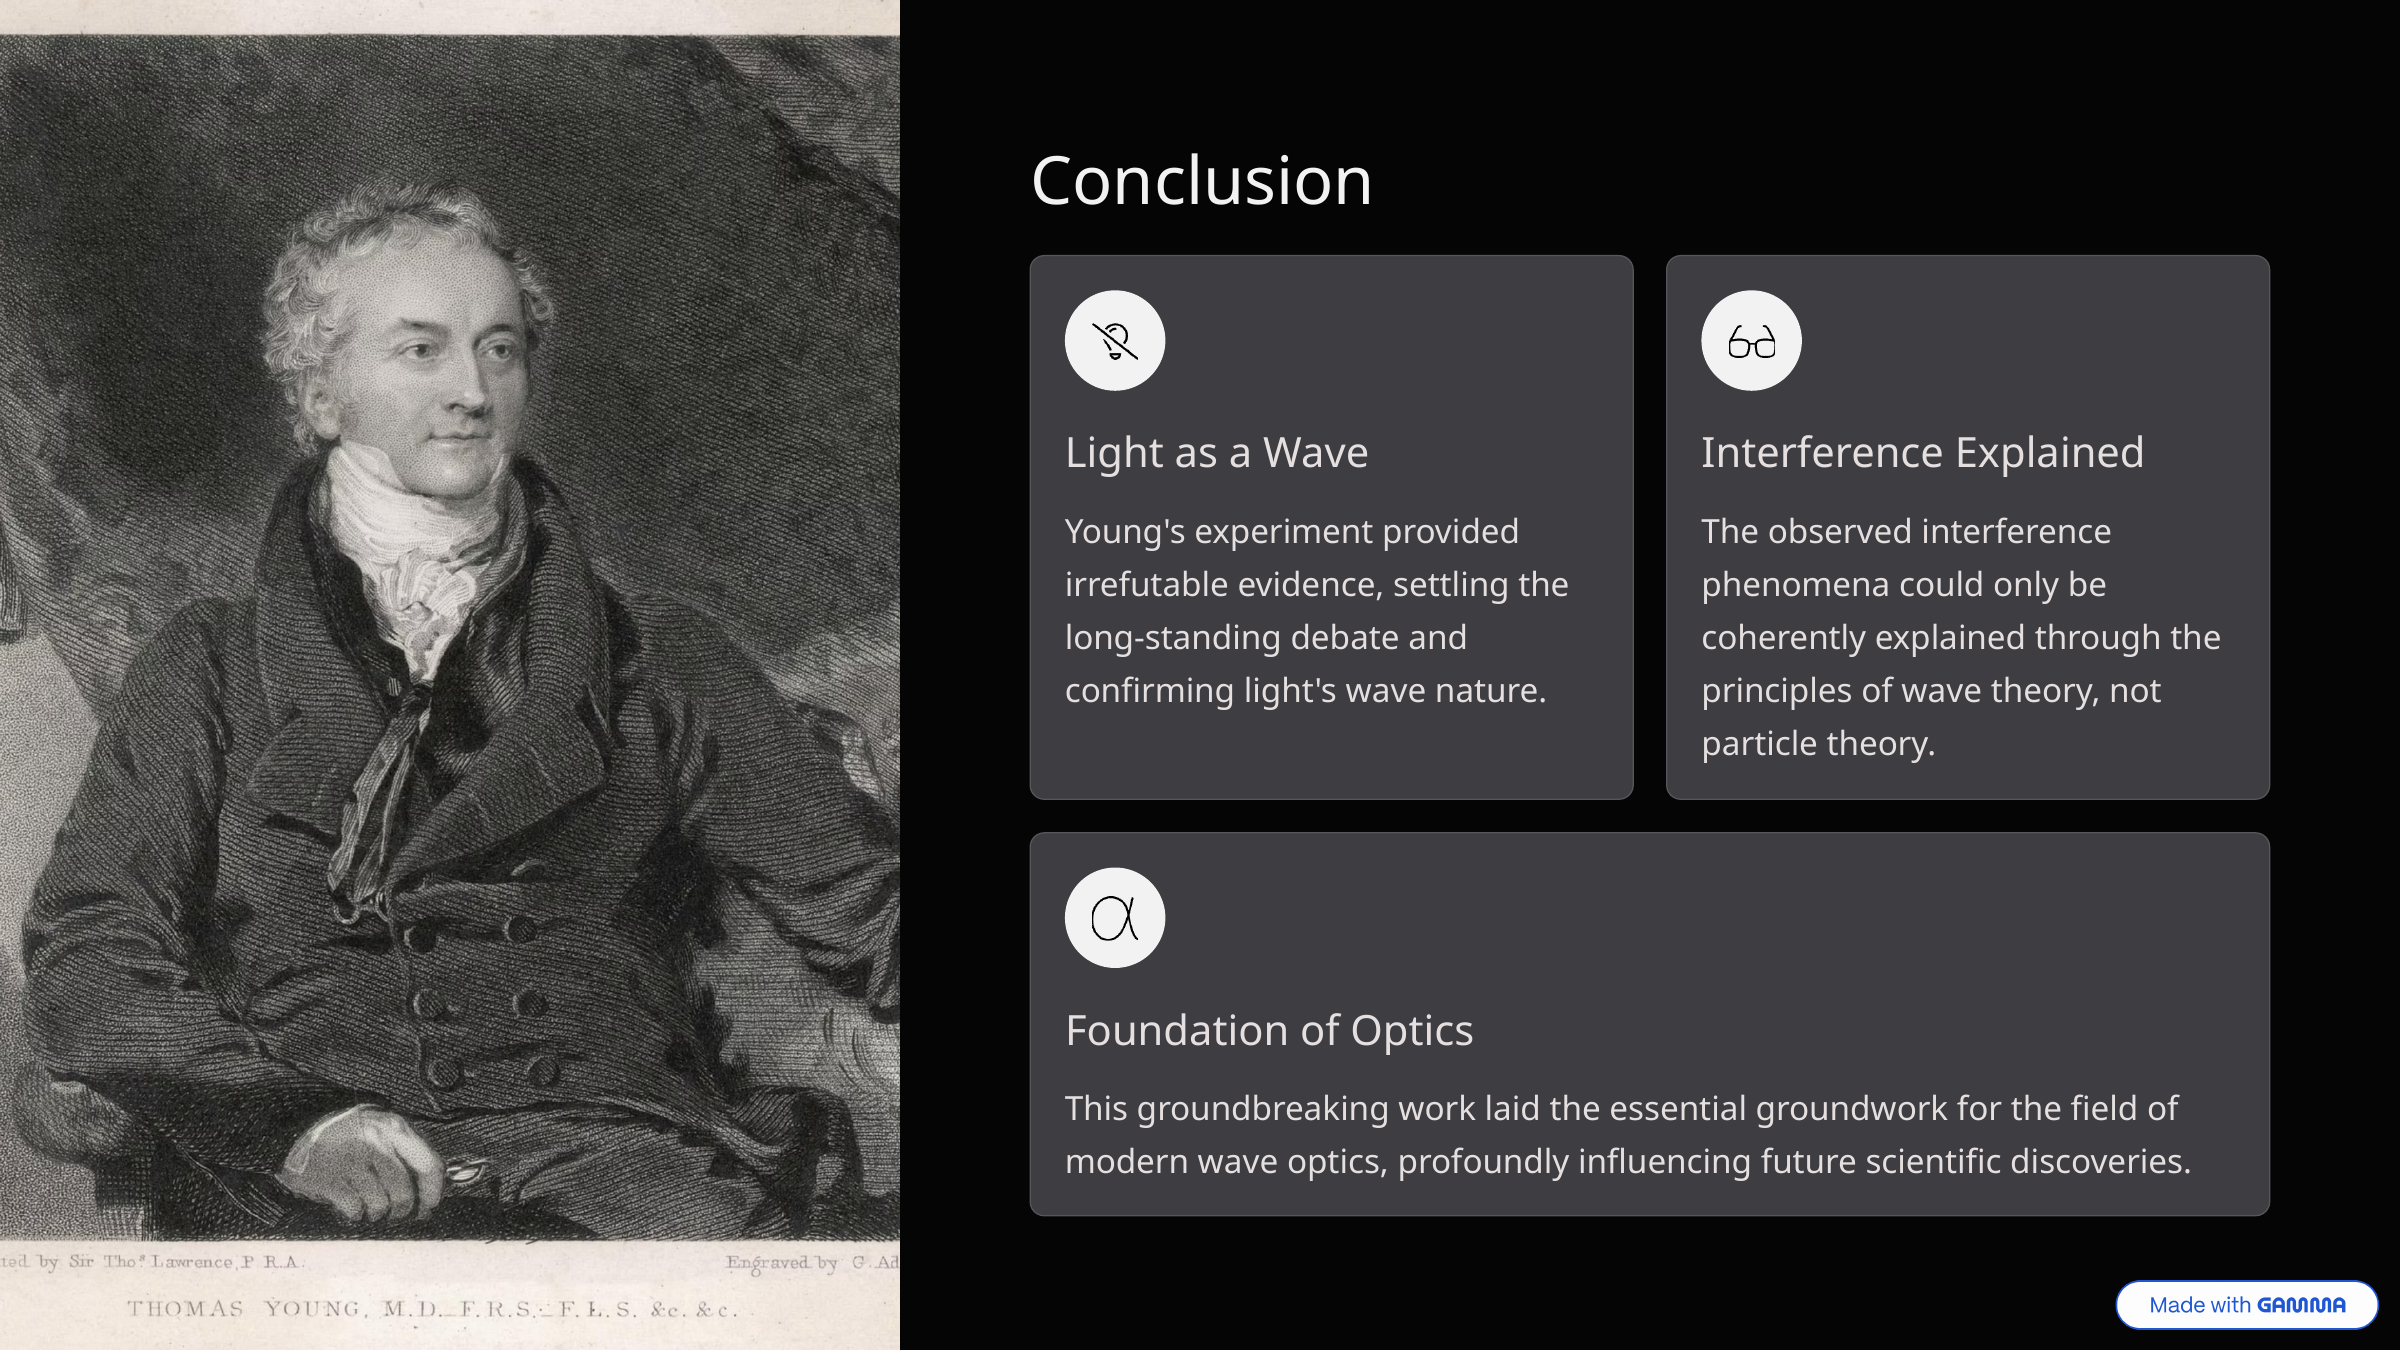

Conclusion
Light as a Wave
Interference Explained
Young's experiment provided irrefutable evidence, settling the long-standing debate and confirming light's wave nature.
The observed interference phenomena could only be coherently explained through the principles of wave theory, not particle theory.
Foundation of Optics
This groundbreaking work laid the essential groundwork for the field of modern wave optics, profoundly influencing future scientific discoveries.